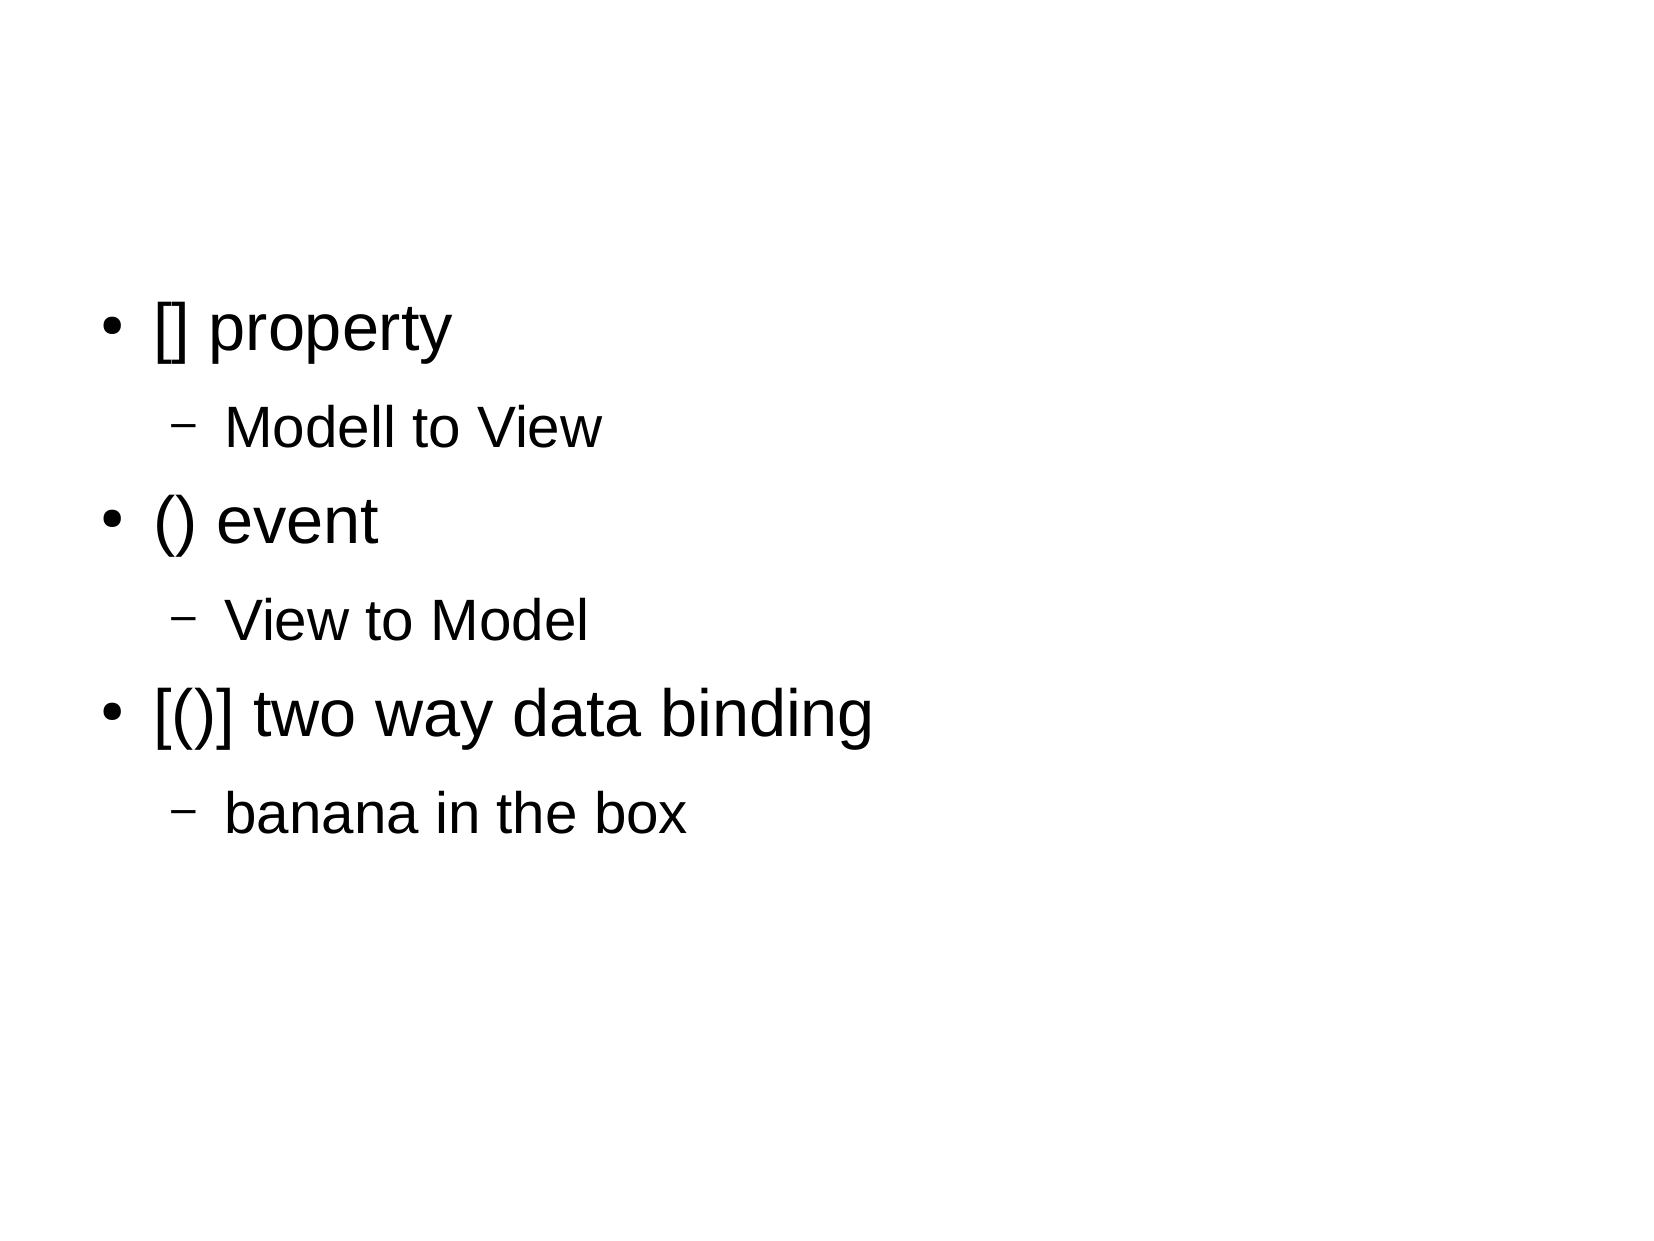

#
[] property
Modell to View
() event
View to Model
[()] two way data binding
banana in the box